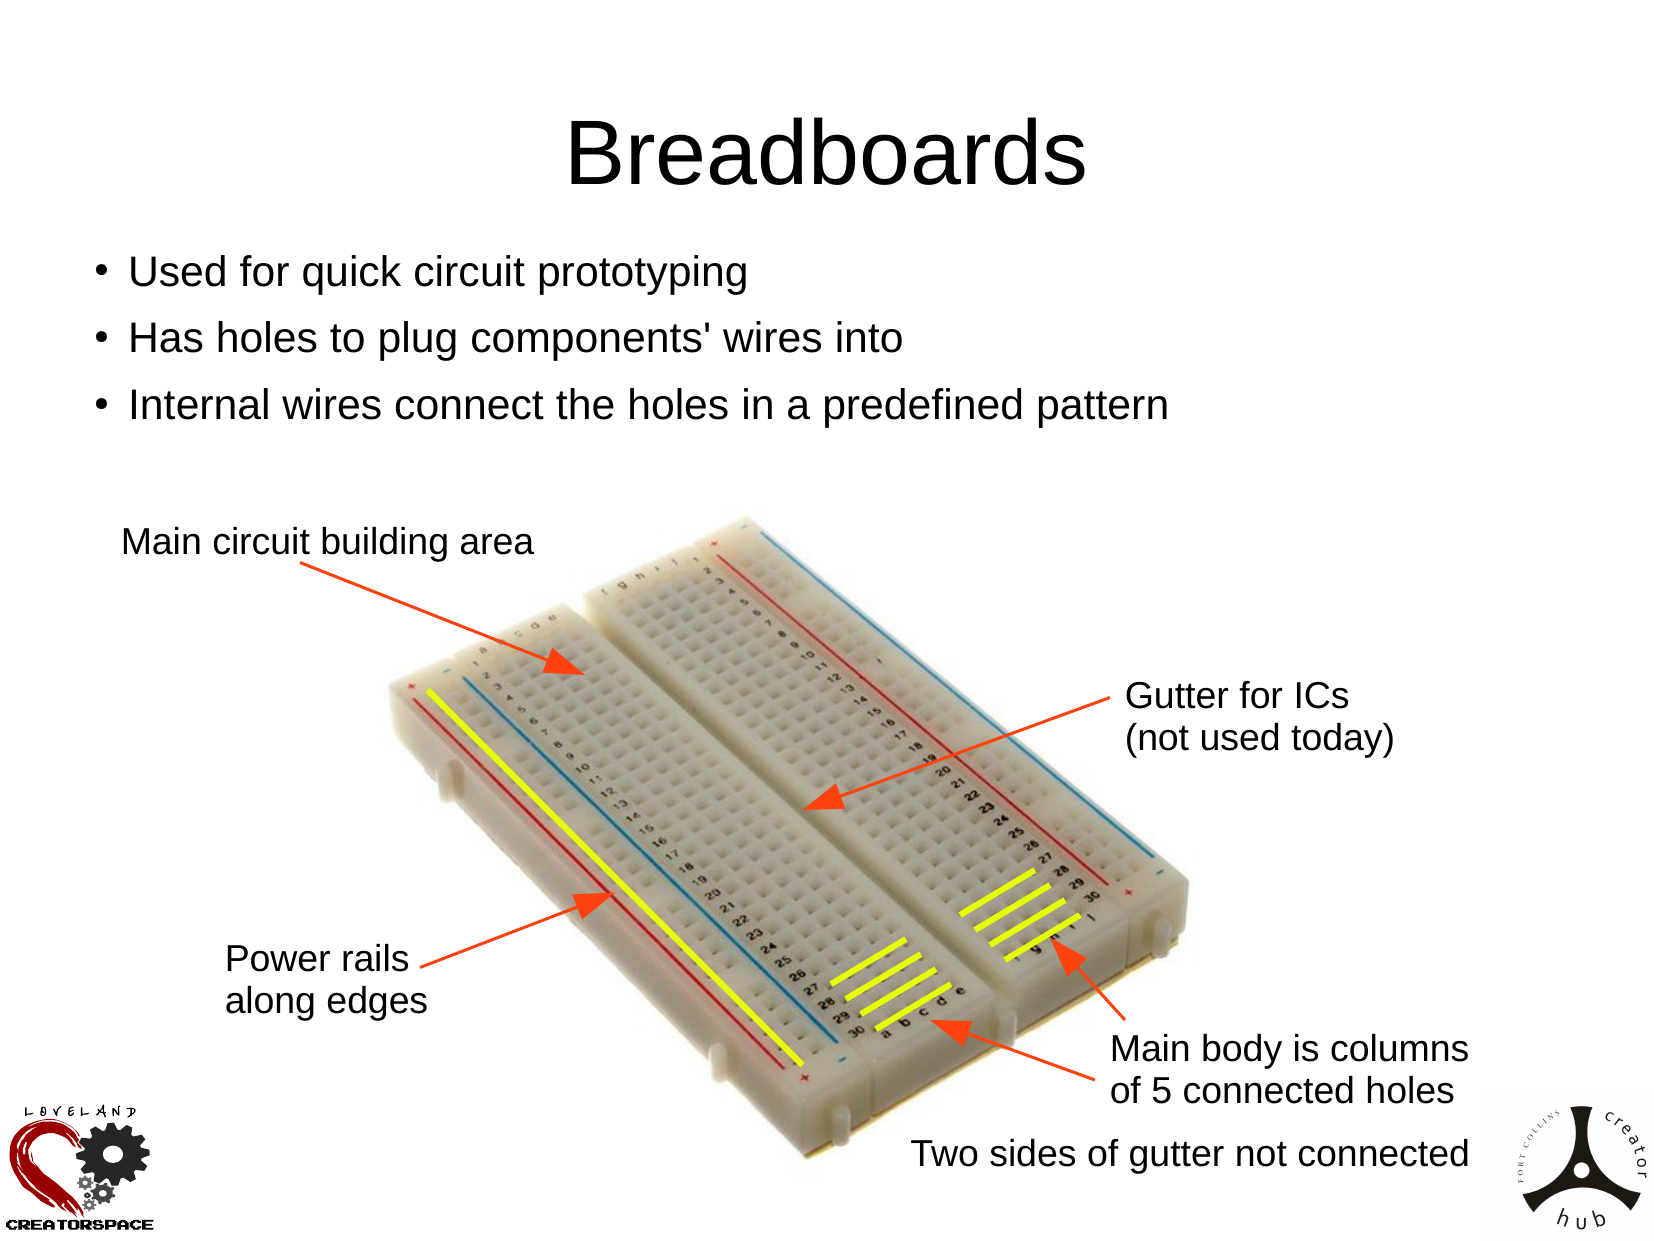

Breadboards
# Used for quick circuit prototyping
Has holes to plug components' wires into
Internal wires connect the holes in a predefined pattern
Main circuit building area
Gutter for ICs
(not used today)
Power rails along edges
Main body is columns
of 5 connected holes
Two sides of gutter not connected